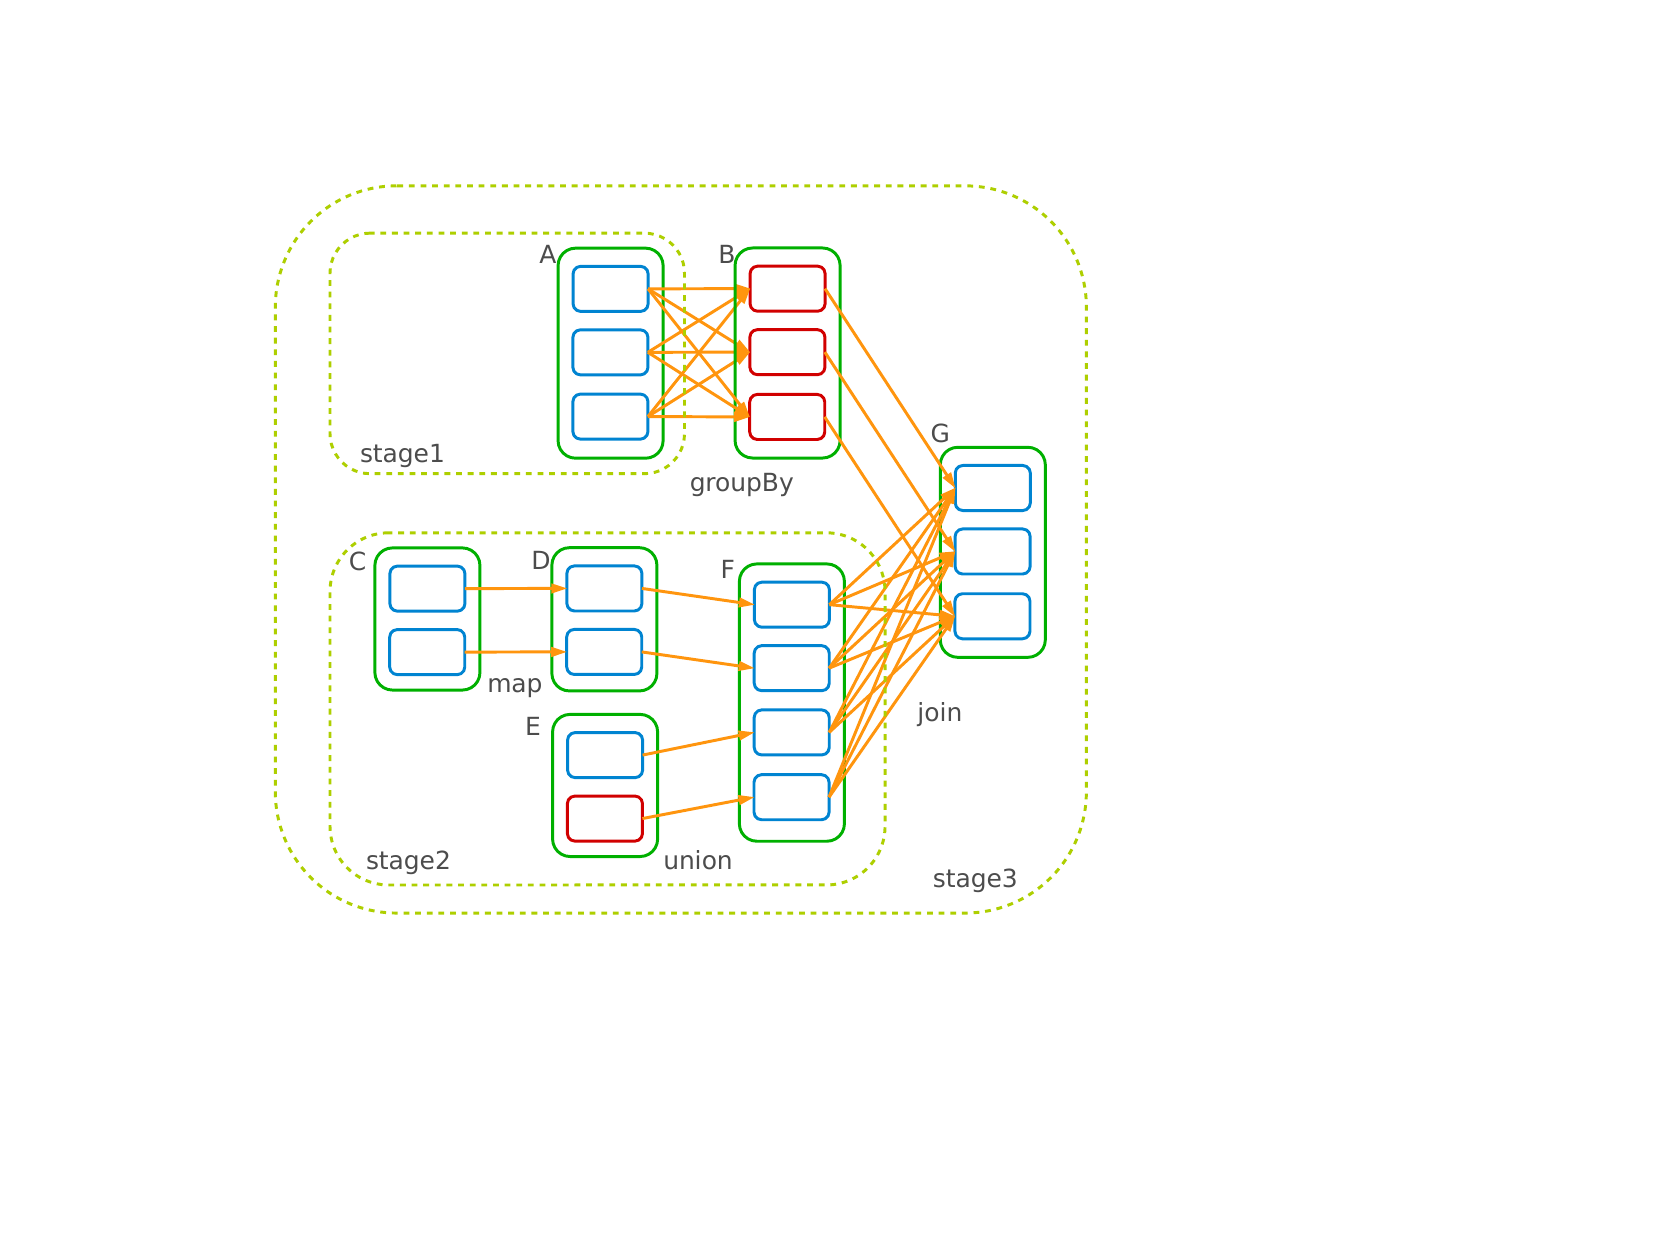

A
B
G
stage1
groupBy
D
C
F
map
join
E
union
stage2
stage3